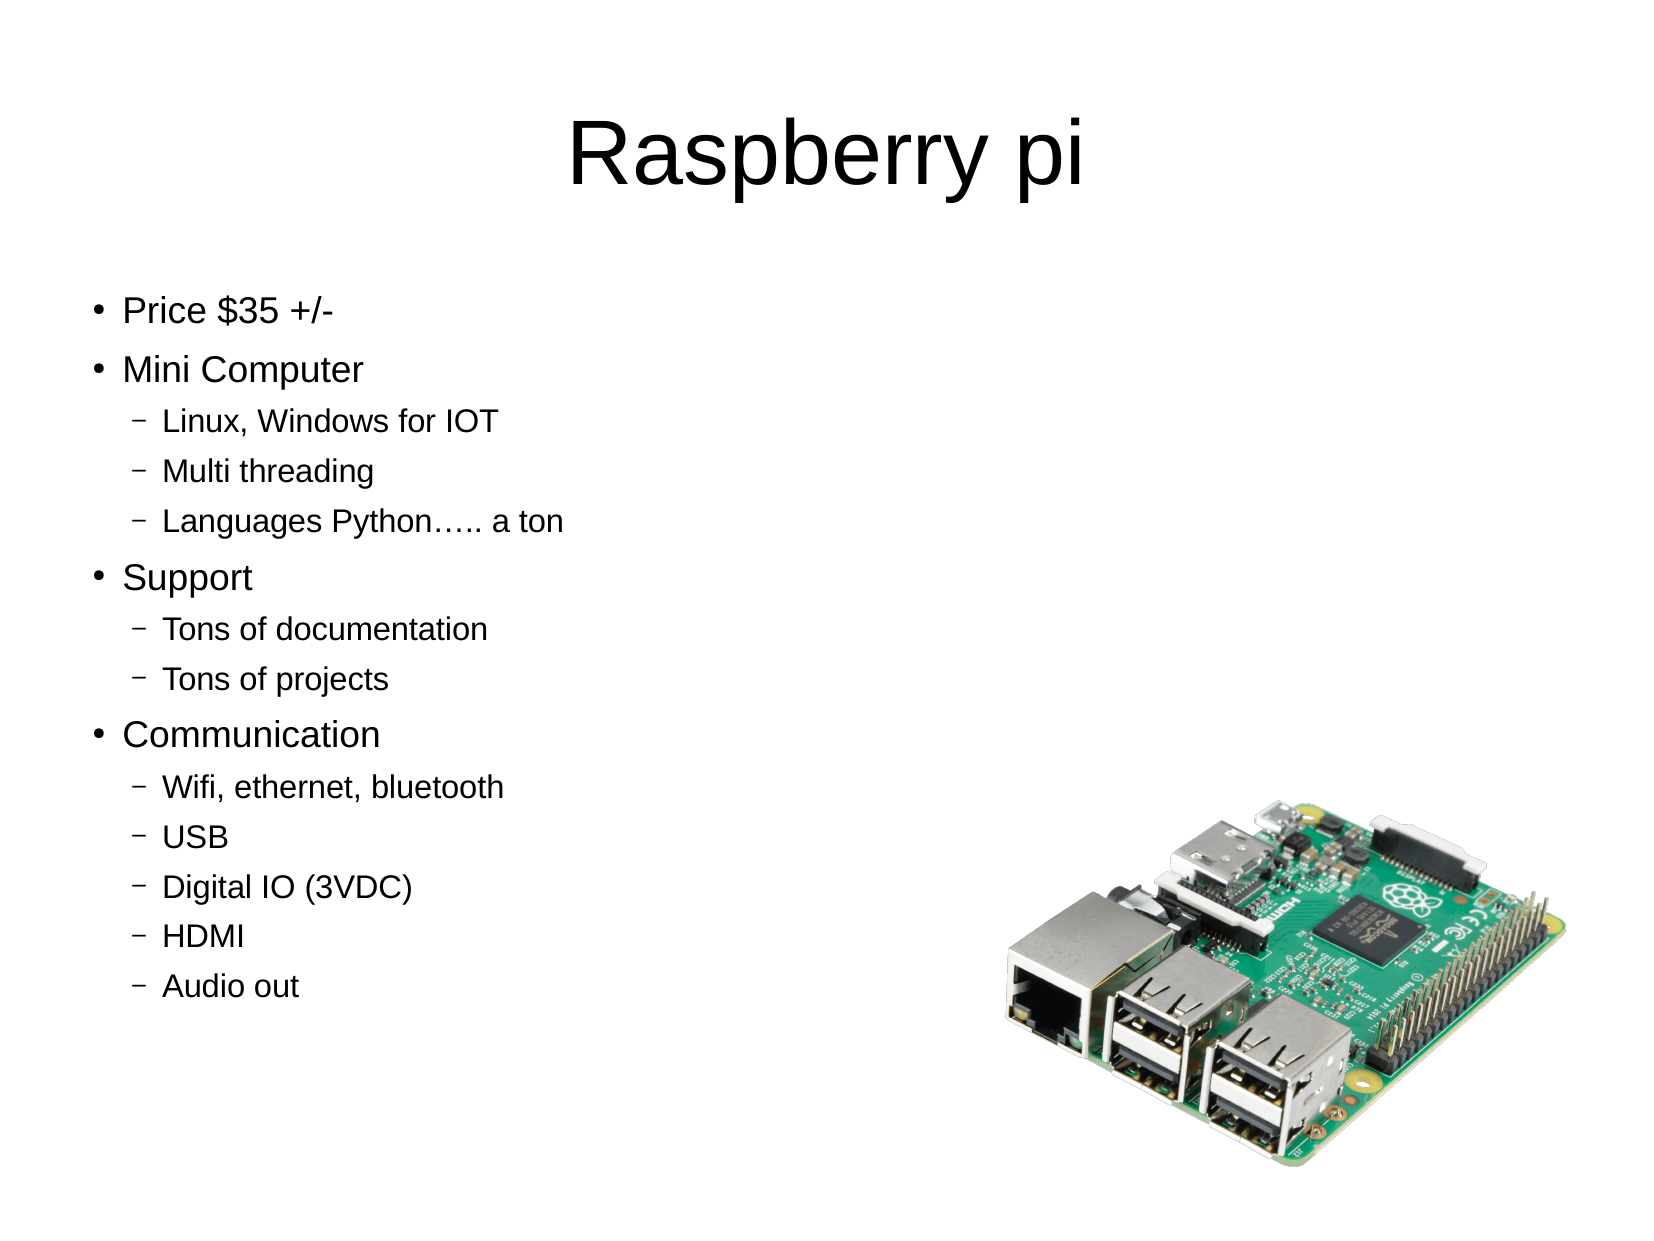

# Raspberry pi
Price $35 +/-
Mini Computer
Linux, Windows for IOT
Multi threading
Languages Python….. a ton
Support
Tons of documentation
Tons of projects
Communication
Wifi, ethernet, bluetooth
USB
Digital IO (3VDC)
HDMI
Audio out